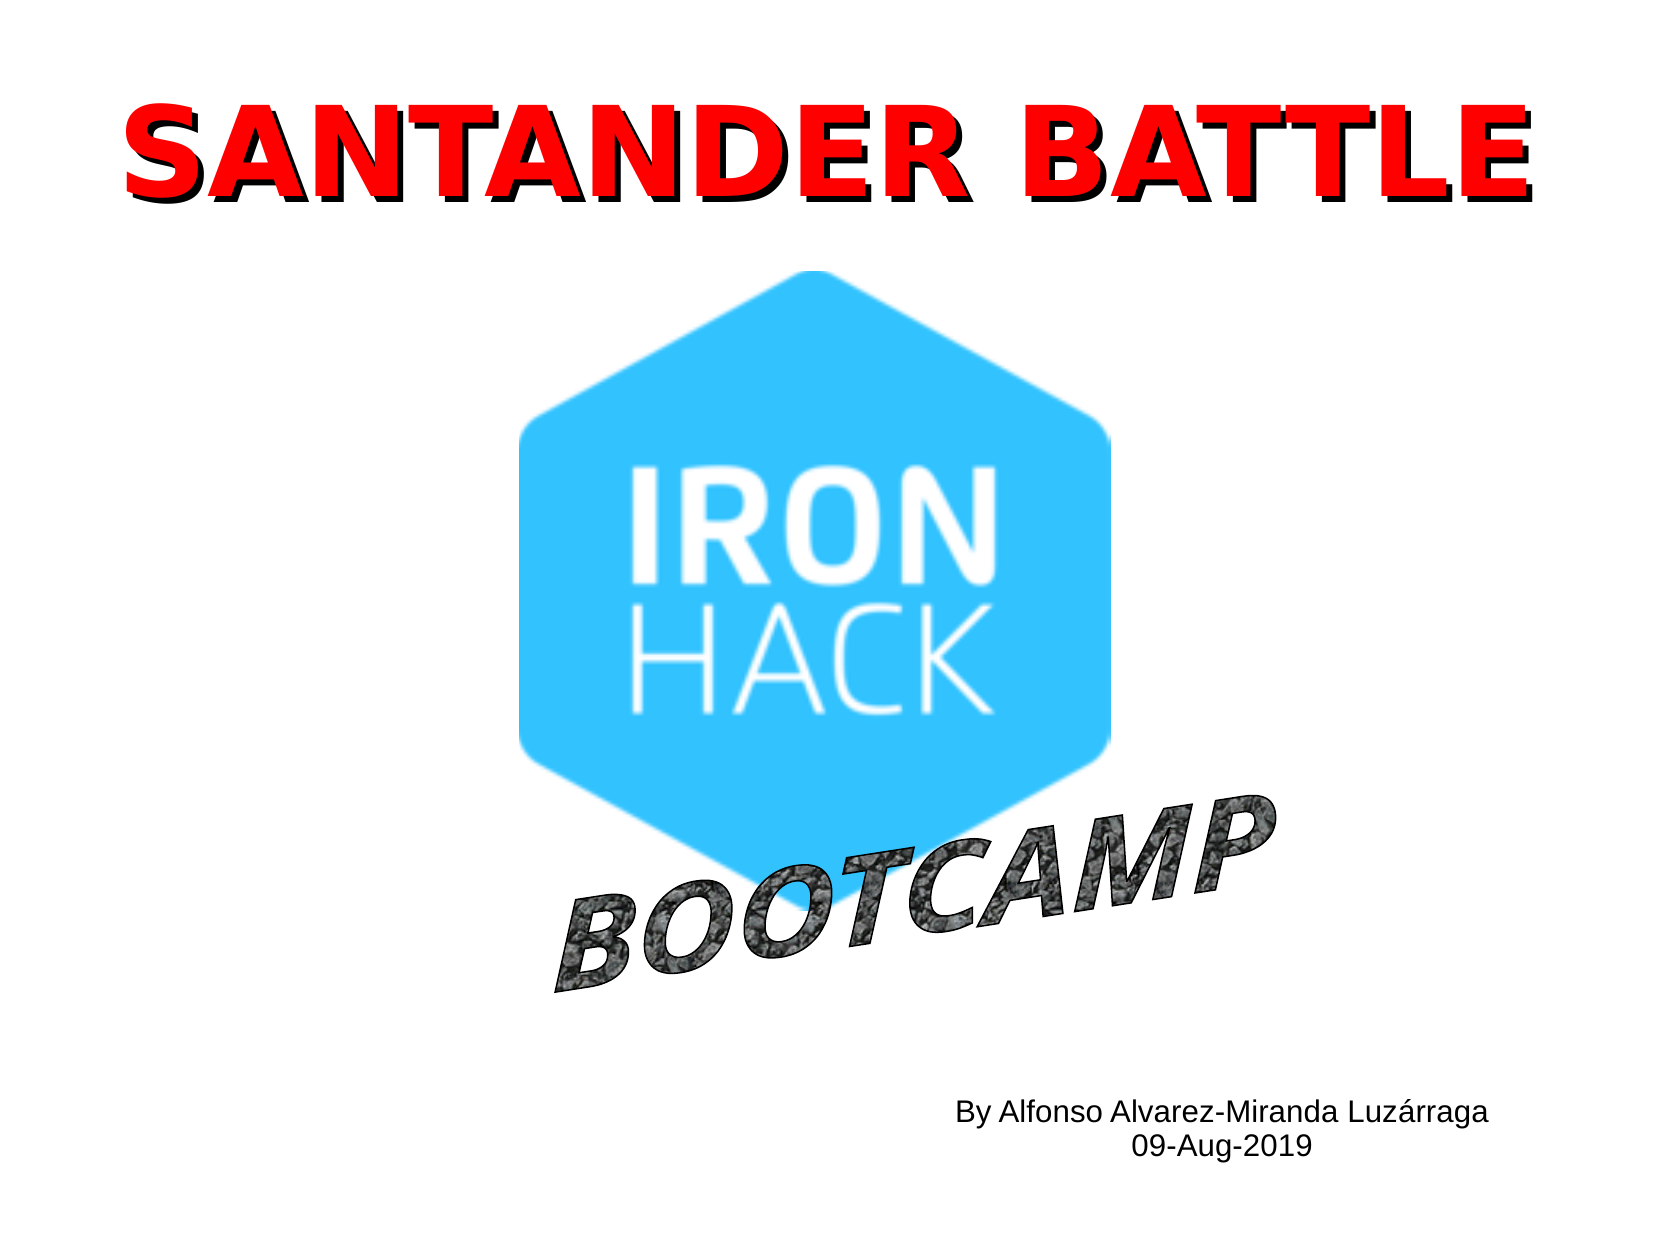

# SANTANDER BATTLE
BOOTCAMP
By Alfonso Alvarez-Miranda Luzárraga
09-Aug-2019